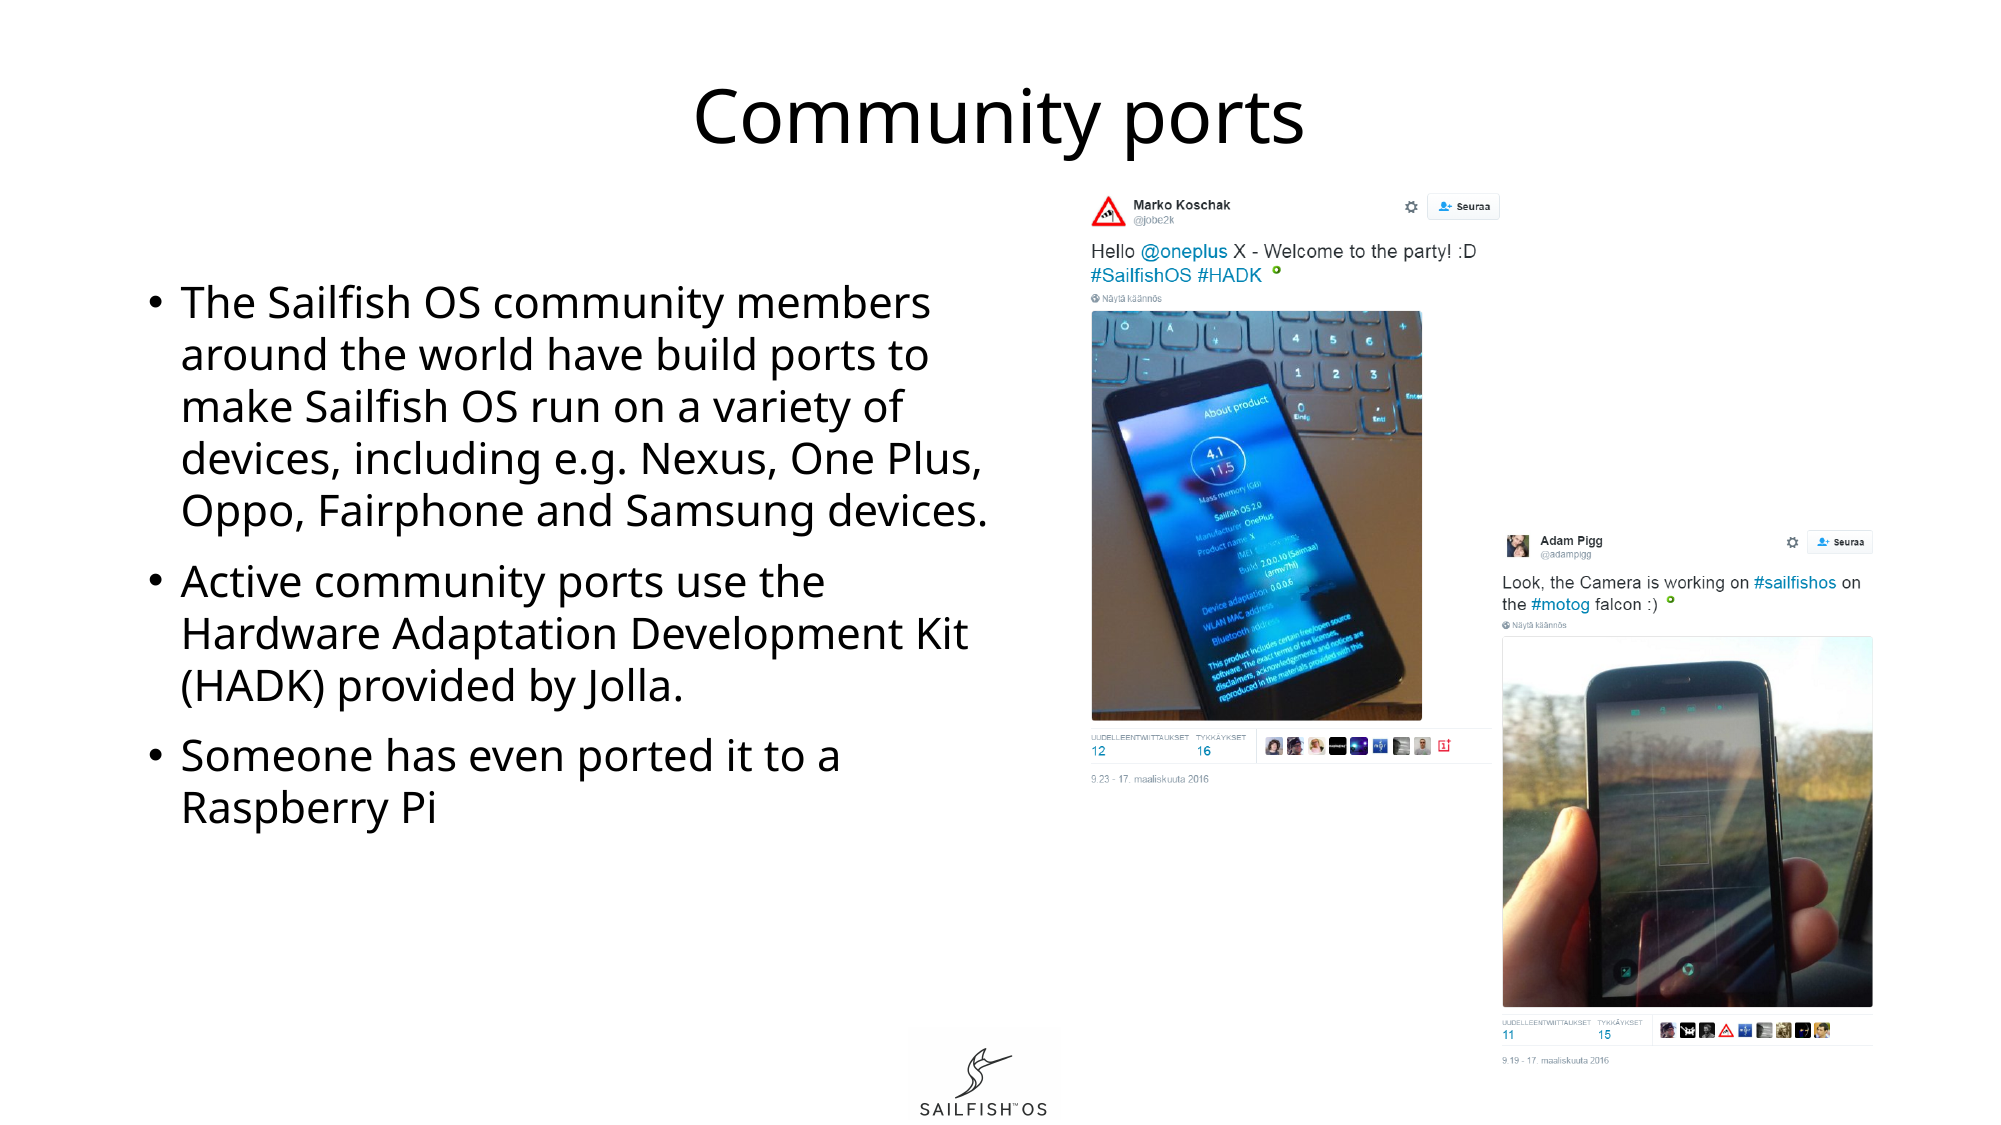

# Community ports
The Sailfish OS community members around the world have build ports to make Sailfish OS run on a variety of devices, including e.g. Nexus, One Plus, Oppo, Fairphone and Samsung devices.
Active community ports use the Hardware Adaptation Development Kit (HADK) provided by Jolla.
Someone has even ported it to a Raspberry Pi